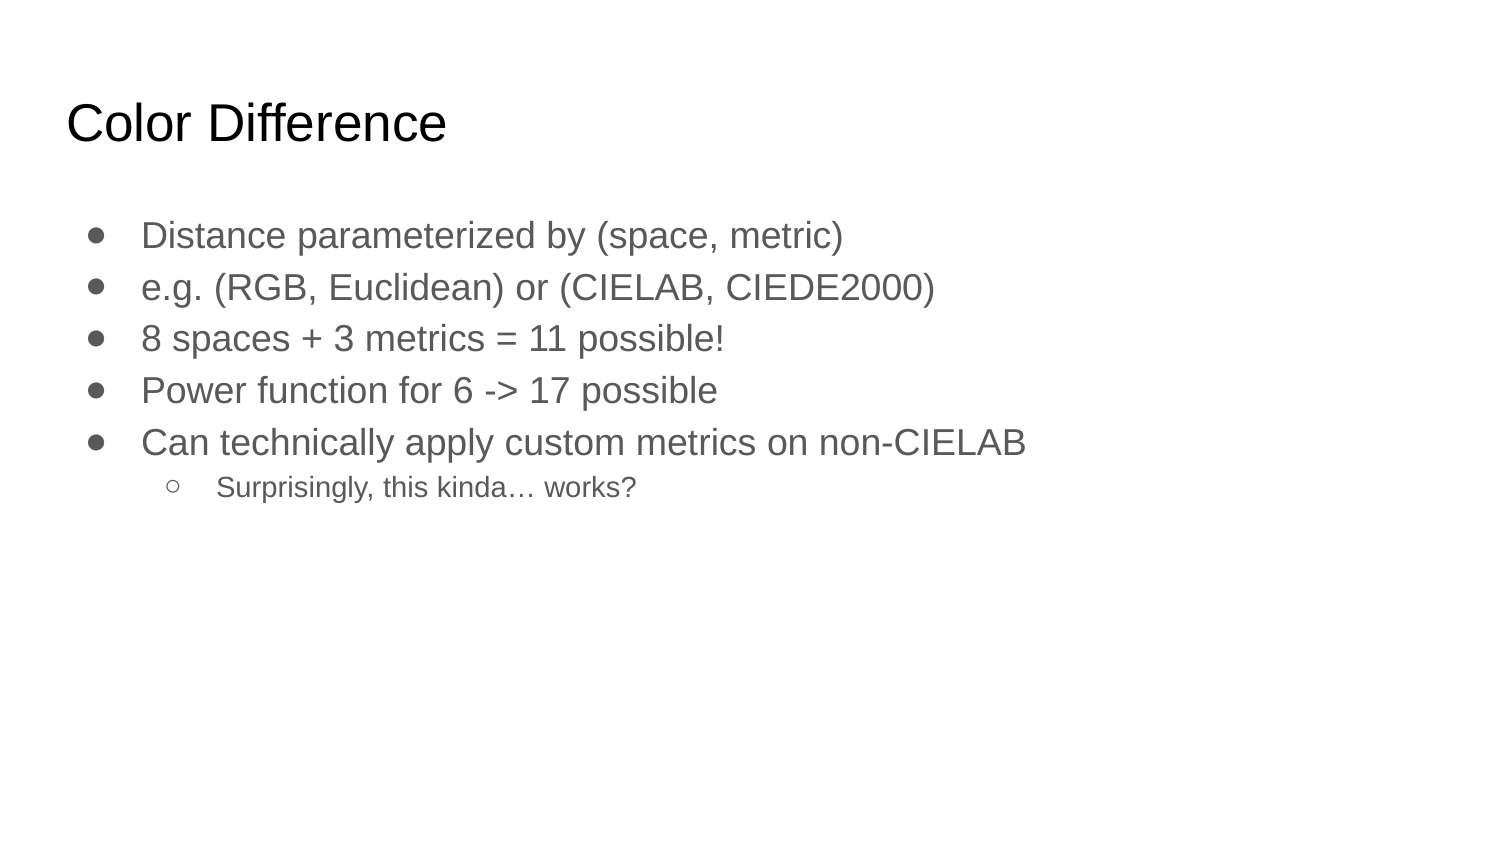

# Color Difference
Distance parameterized by (space, metric)
e.g. (RGB, Euclidean) or (CIELAB, CIEDE2000)
8 spaces + 3 metrics = 11 possible!
Power function for 6 -> 17 possible
Can technically apply custom metrics on non-CIELAB
Surprisingly, this kinda… works?